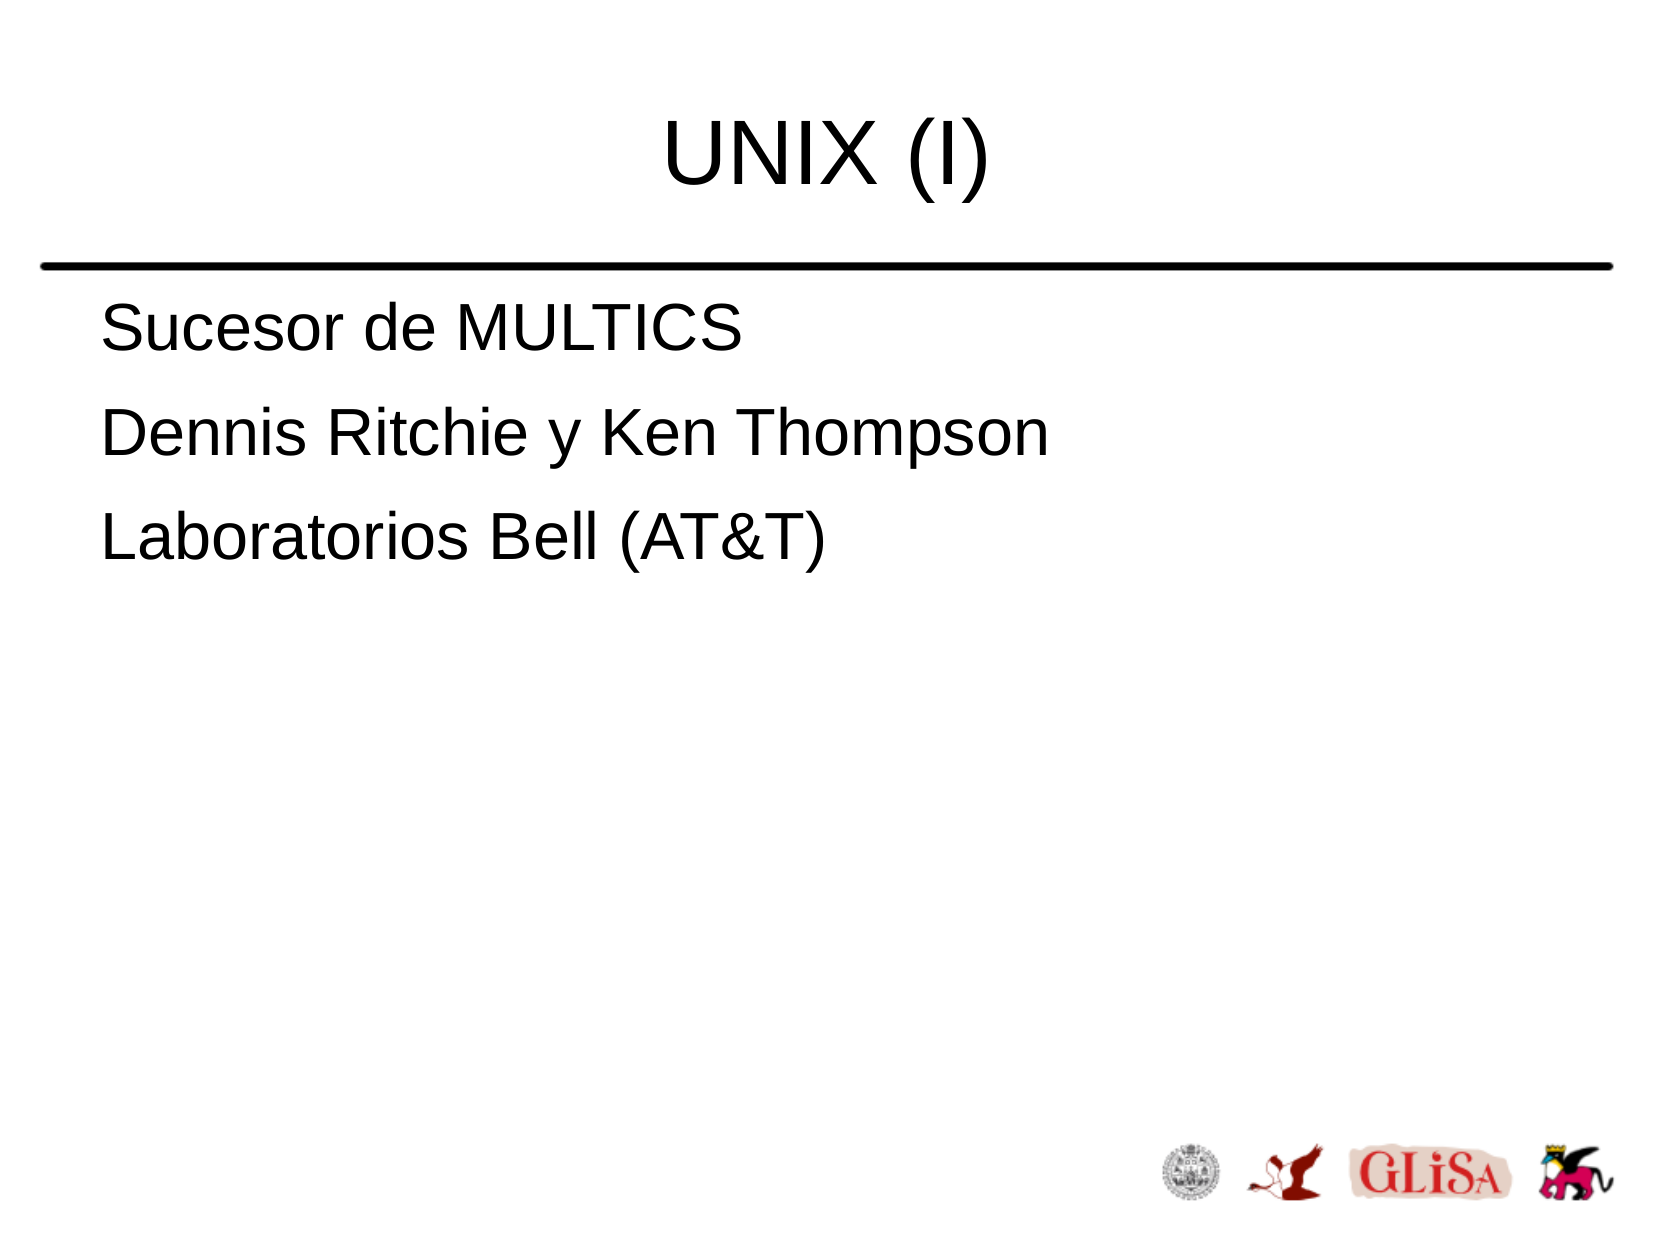

# UNIX (I)
Sucesor de MULTICS
Dennis Ritchie y Ken Thompson
Laboratorios Bell (AT&T)